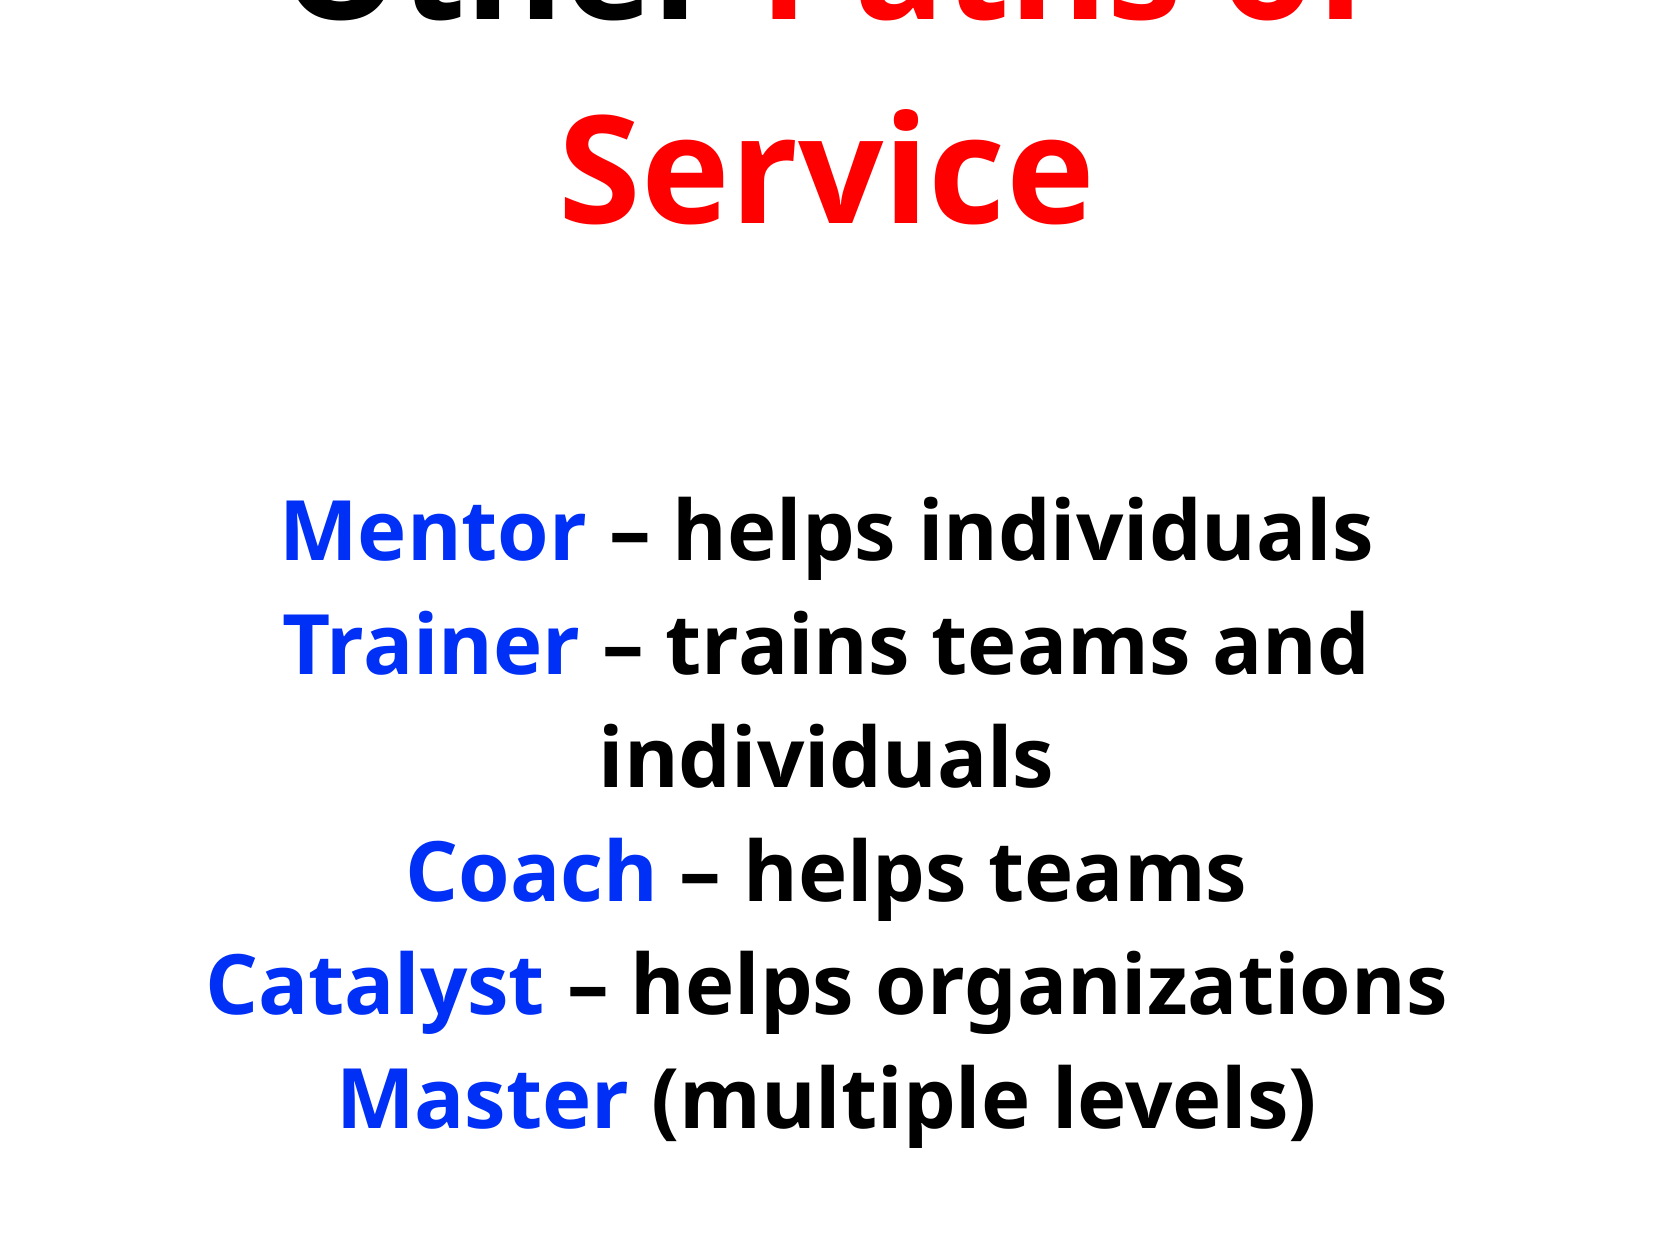

# Other Paths of Service Mentor – helps individuals Trainer – trains teams and individuals Coach – helps teams Catalyst – helps organizations Master (multiple levels)